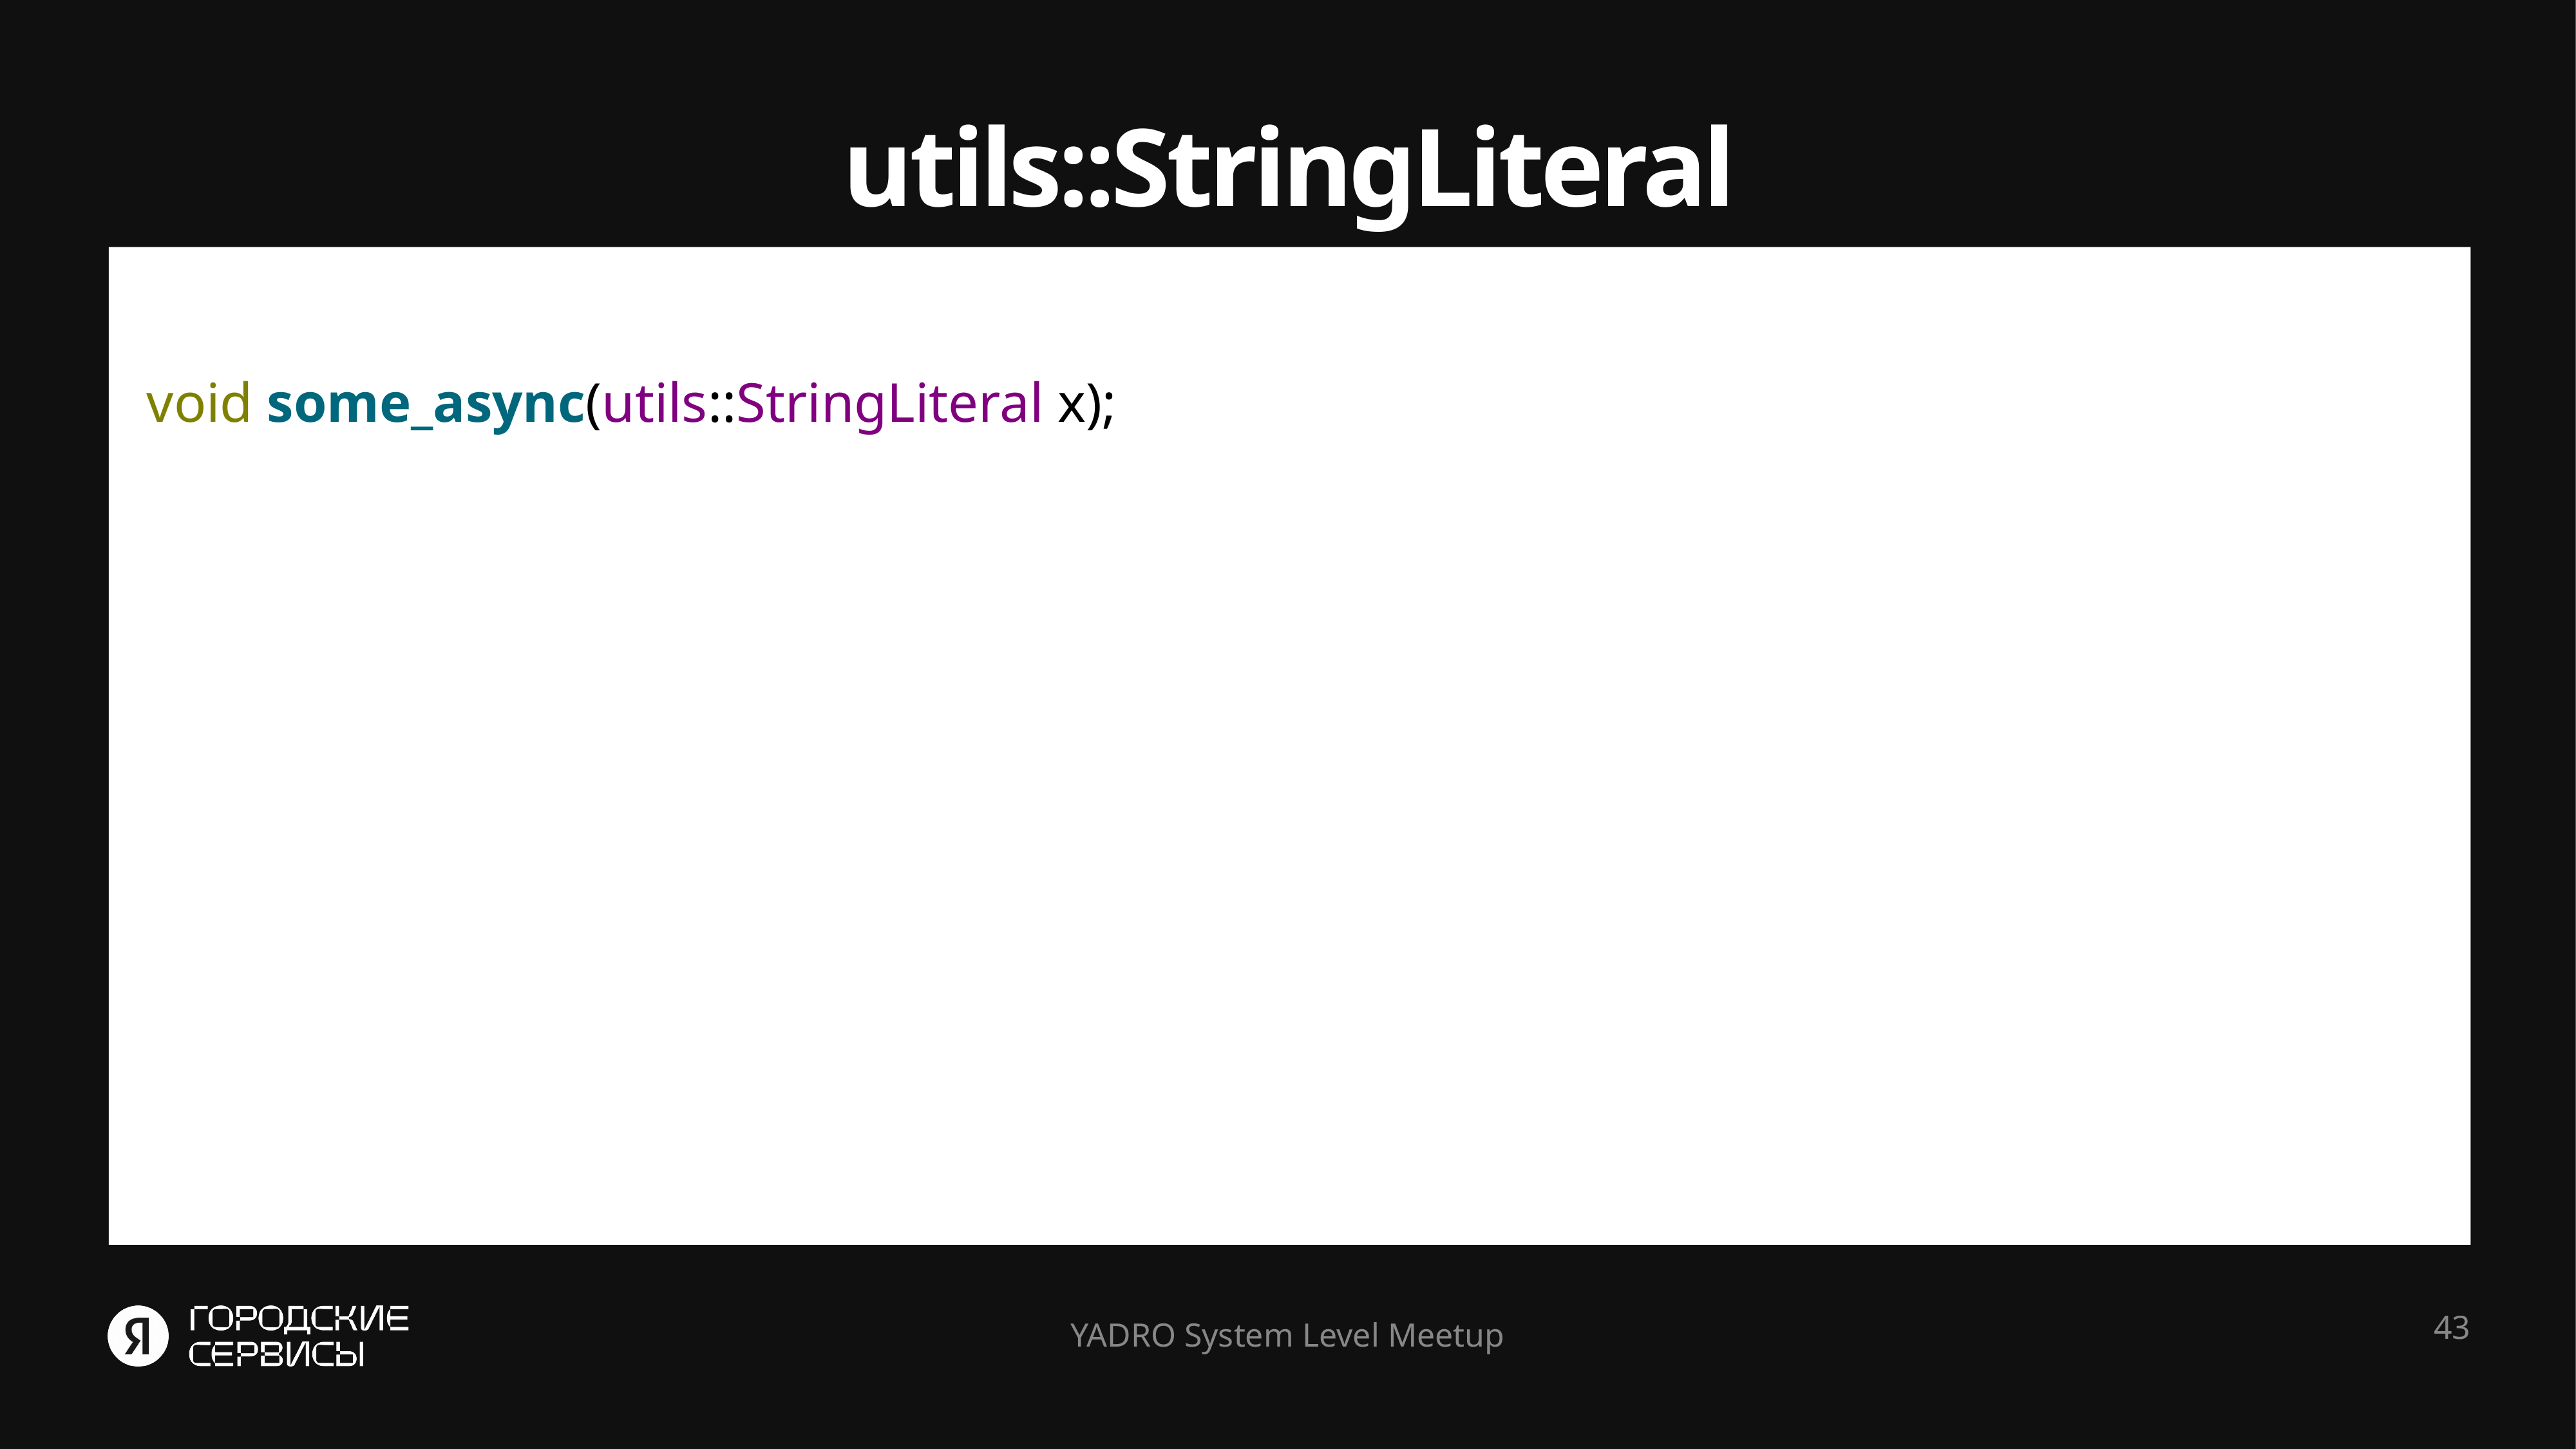

utils::StringLiteral
# void some_async(utils::StringLiteral x);
YADRO System Level Meetup